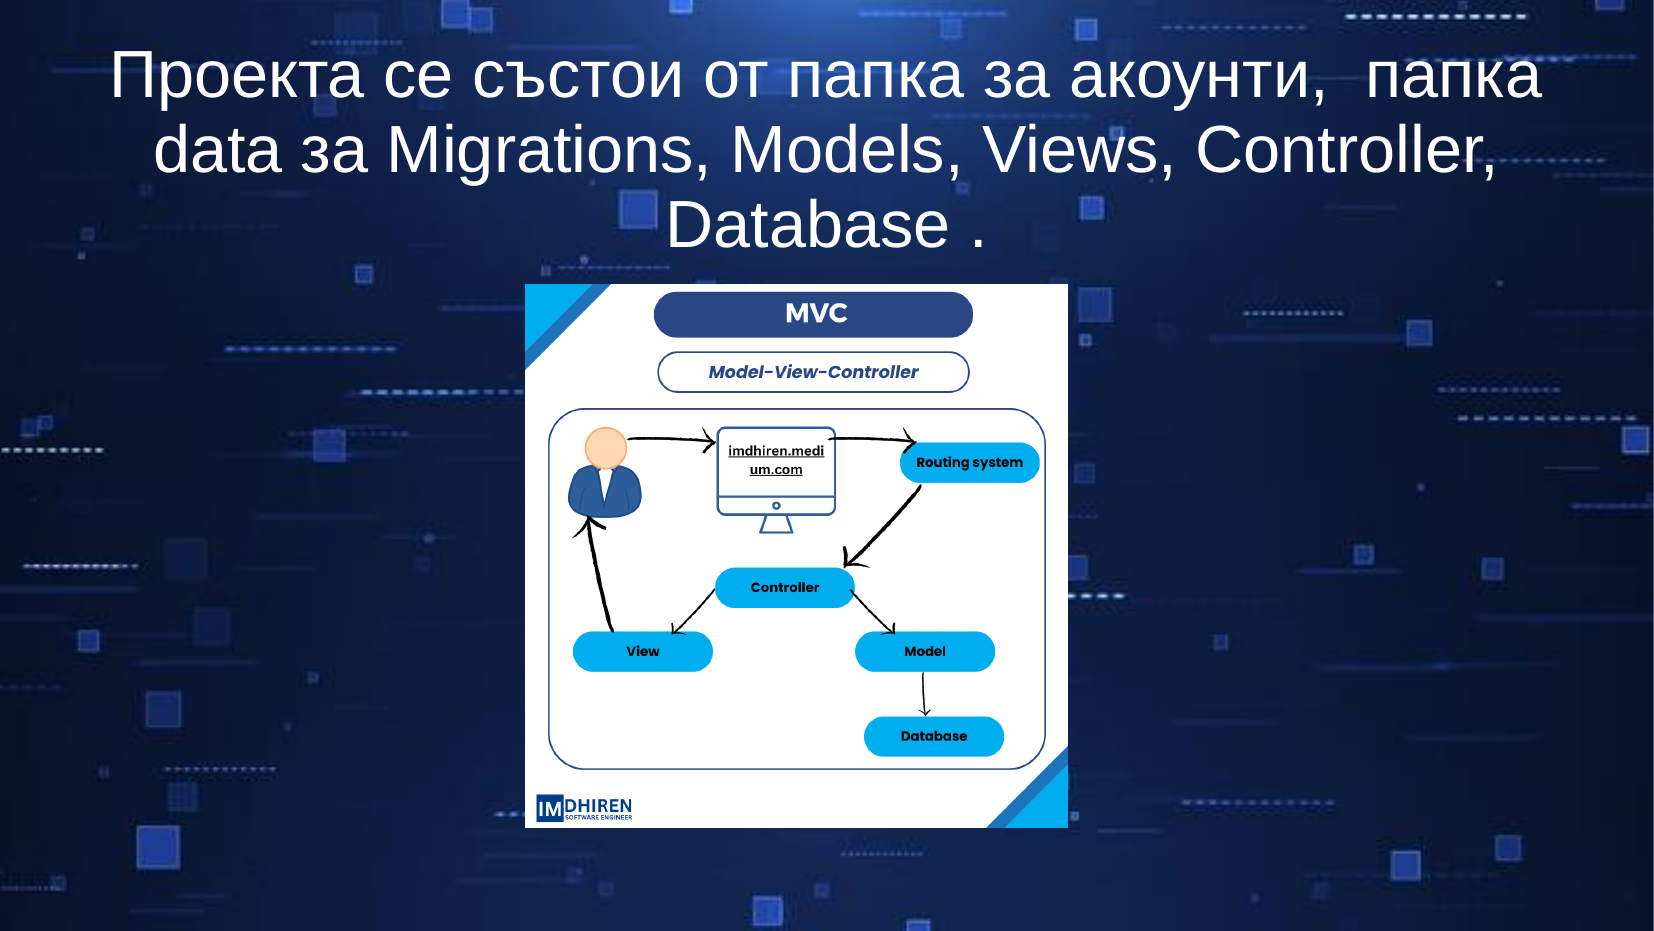

# Проекта се състои от папка за акоунти, папка data за Migrations, Models, Views, Controller, Database .